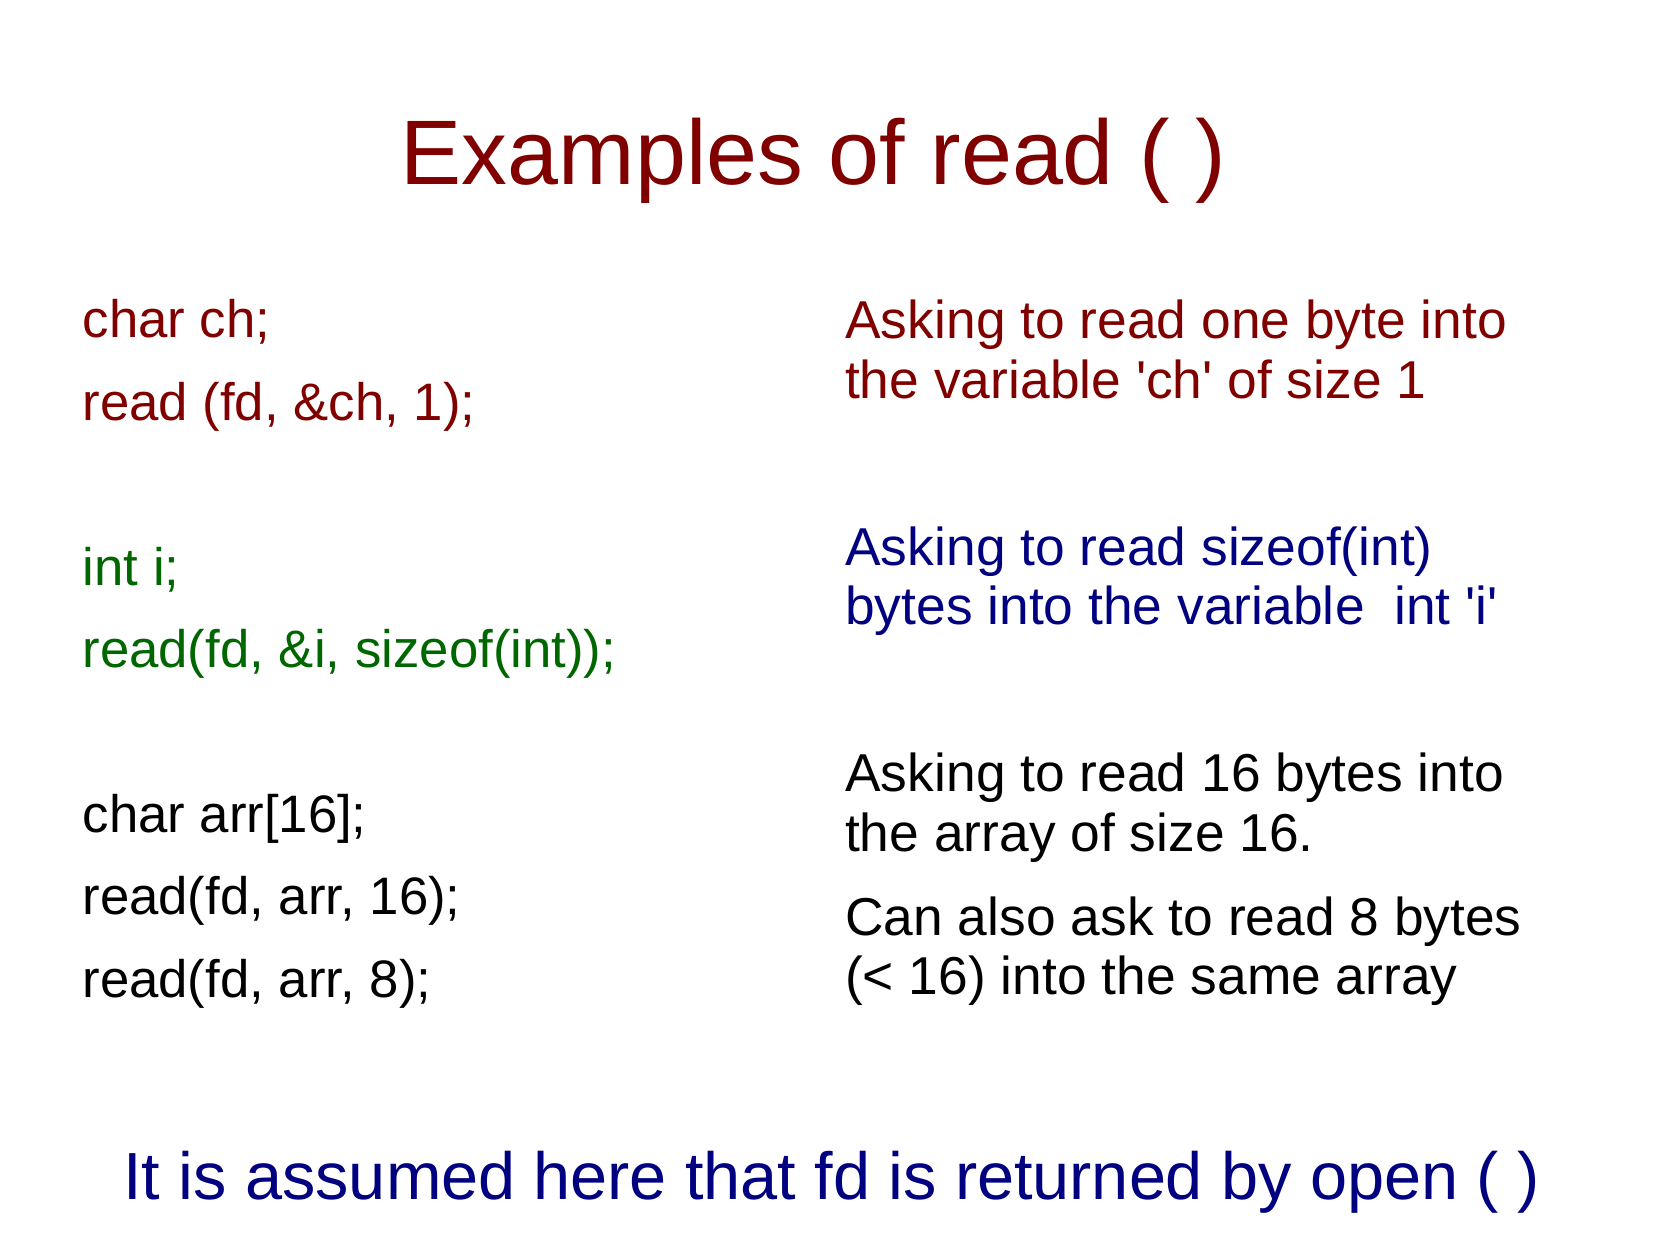

# Examples of read ( )
char ch;
read (fd, &ch, 1);
int i;
read(fd, &i, sizeof(int));
char arr[16];
read(fd, arr, 16);
read(fd, arr, 8);
Asking to read one byte into the variable 'ch' of size 1
Asking to read sizeof(int) bytes into the variable int 'i'
Asking to read 16 bytes into the array of size 16.
Can also ask to read 8 bytes (< 16) into the same array
It is assumed here that fd is returned by open ( )